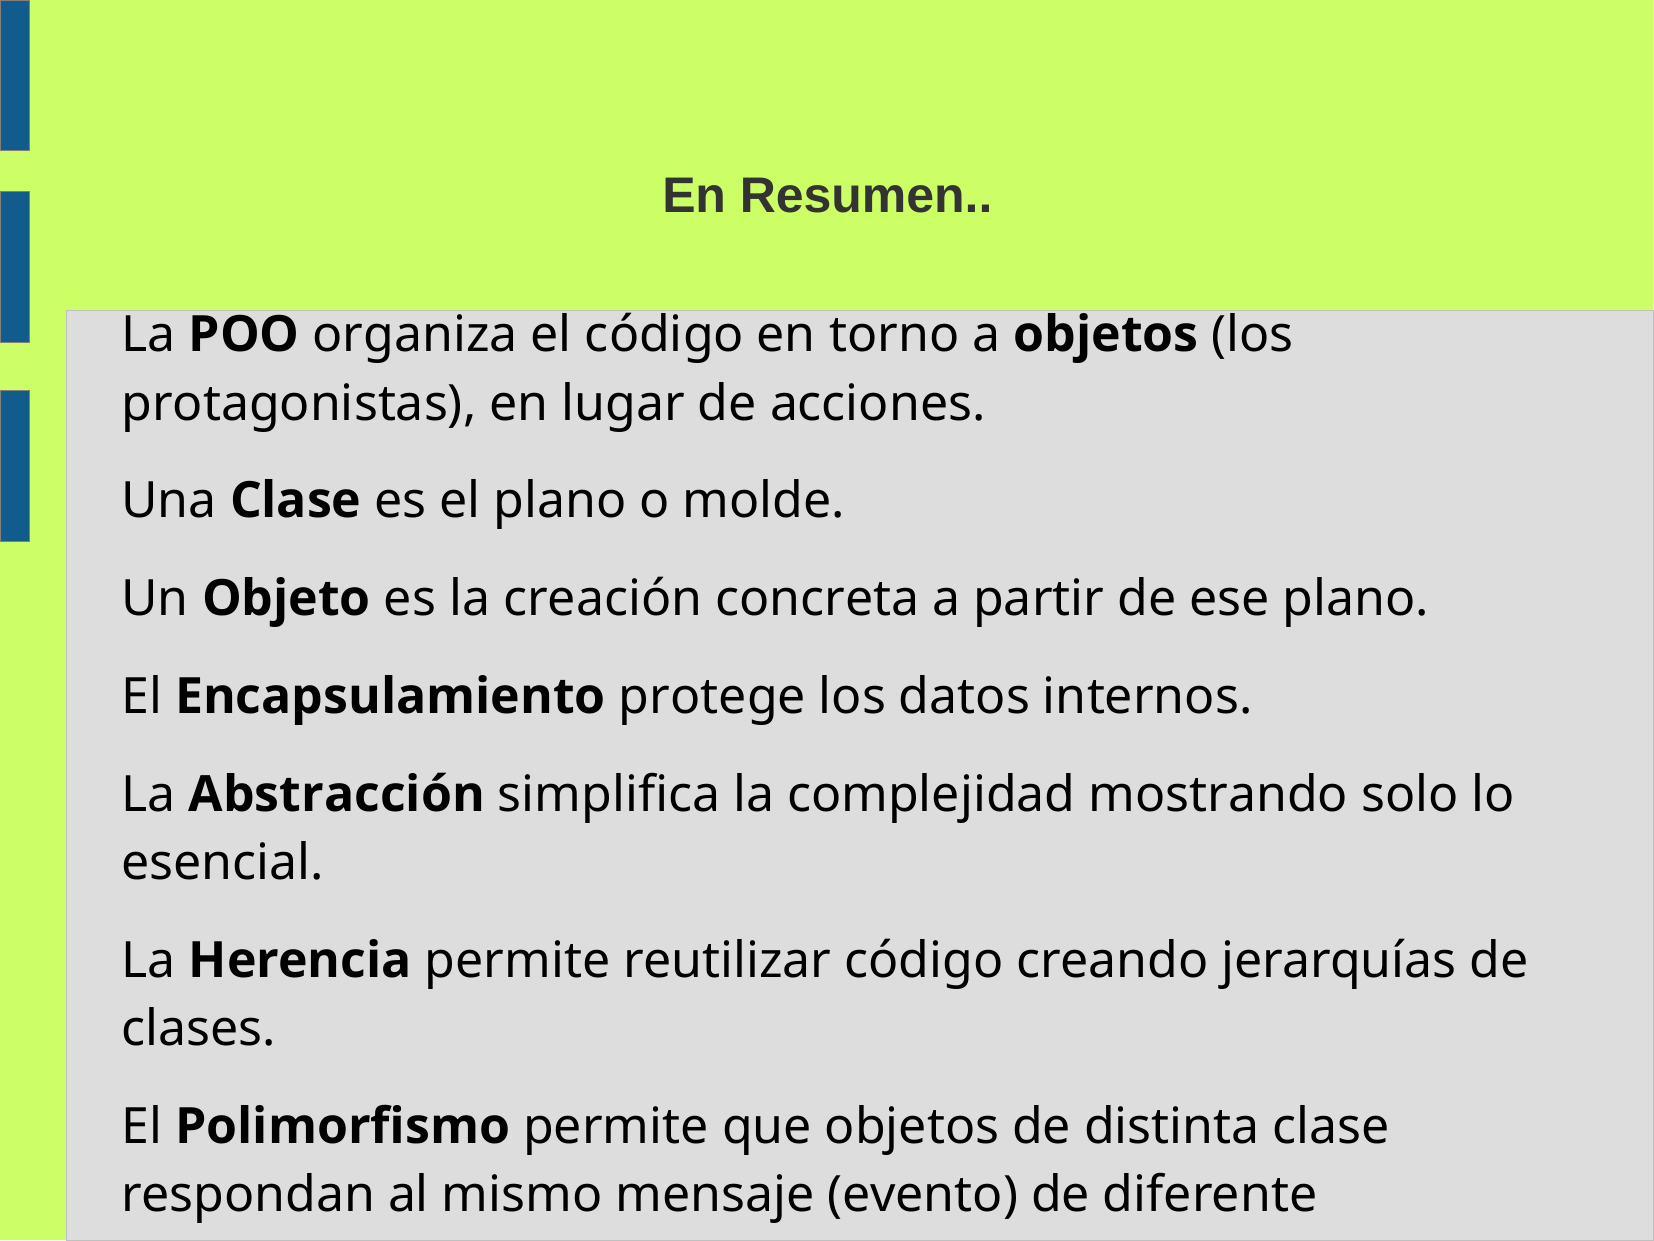

# En Resumen..
La POO organiza el código en torno a objetos (los protagonistas), en lugar de acciones.
Una Clase es el plano o molde.
Un Objeto es la creación concreta a partir de ese plano.
El Encapsulamiento protege los datos internos.
La Abstracción simplifica la complejidad mostrando solo lo esencial.
La Herencia permite reutilizar código creando jerarquías de clases.
El Polimorfismo permite que objetos de distinta clase respondan al mismo mensaje (evento) de diferente manera .